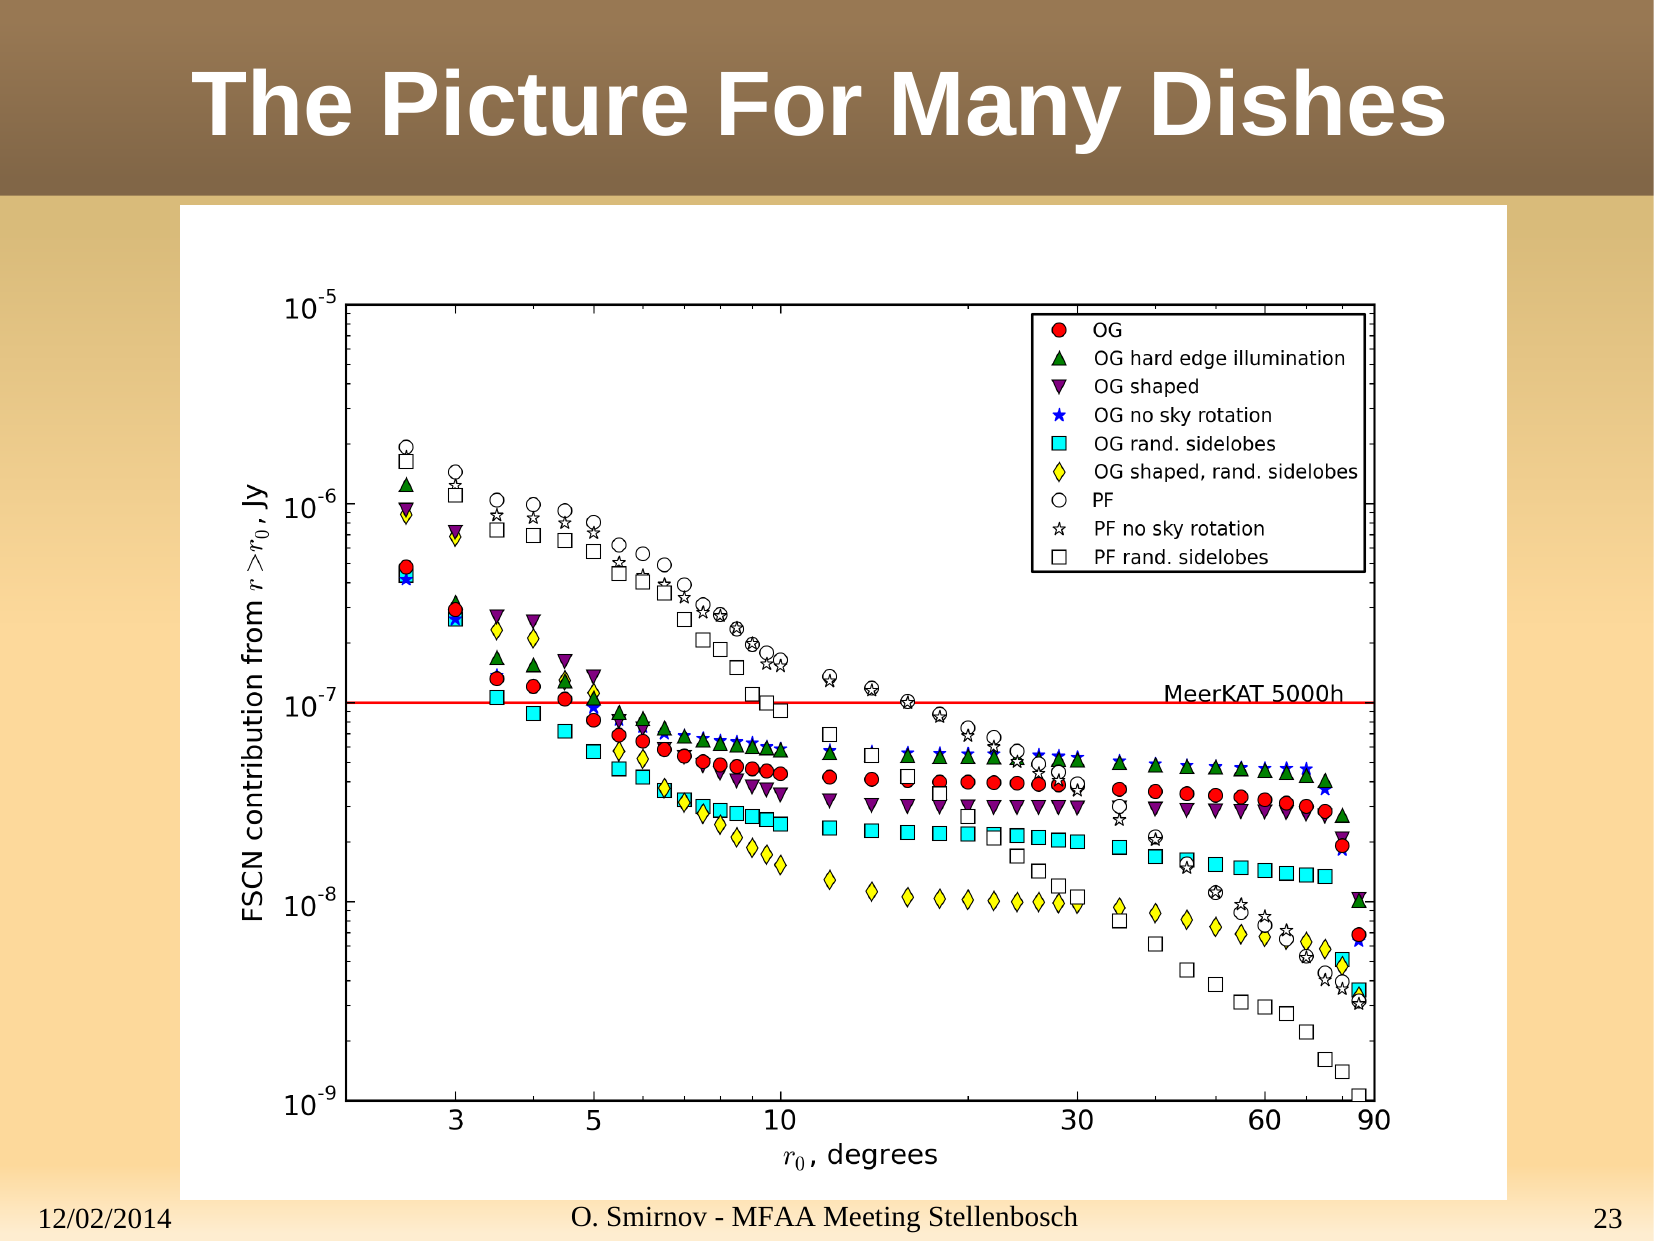

# The Picture For Many Dishes
O. Smirnov - MFAA Meeting Stellenbosch
12/02/2014
23